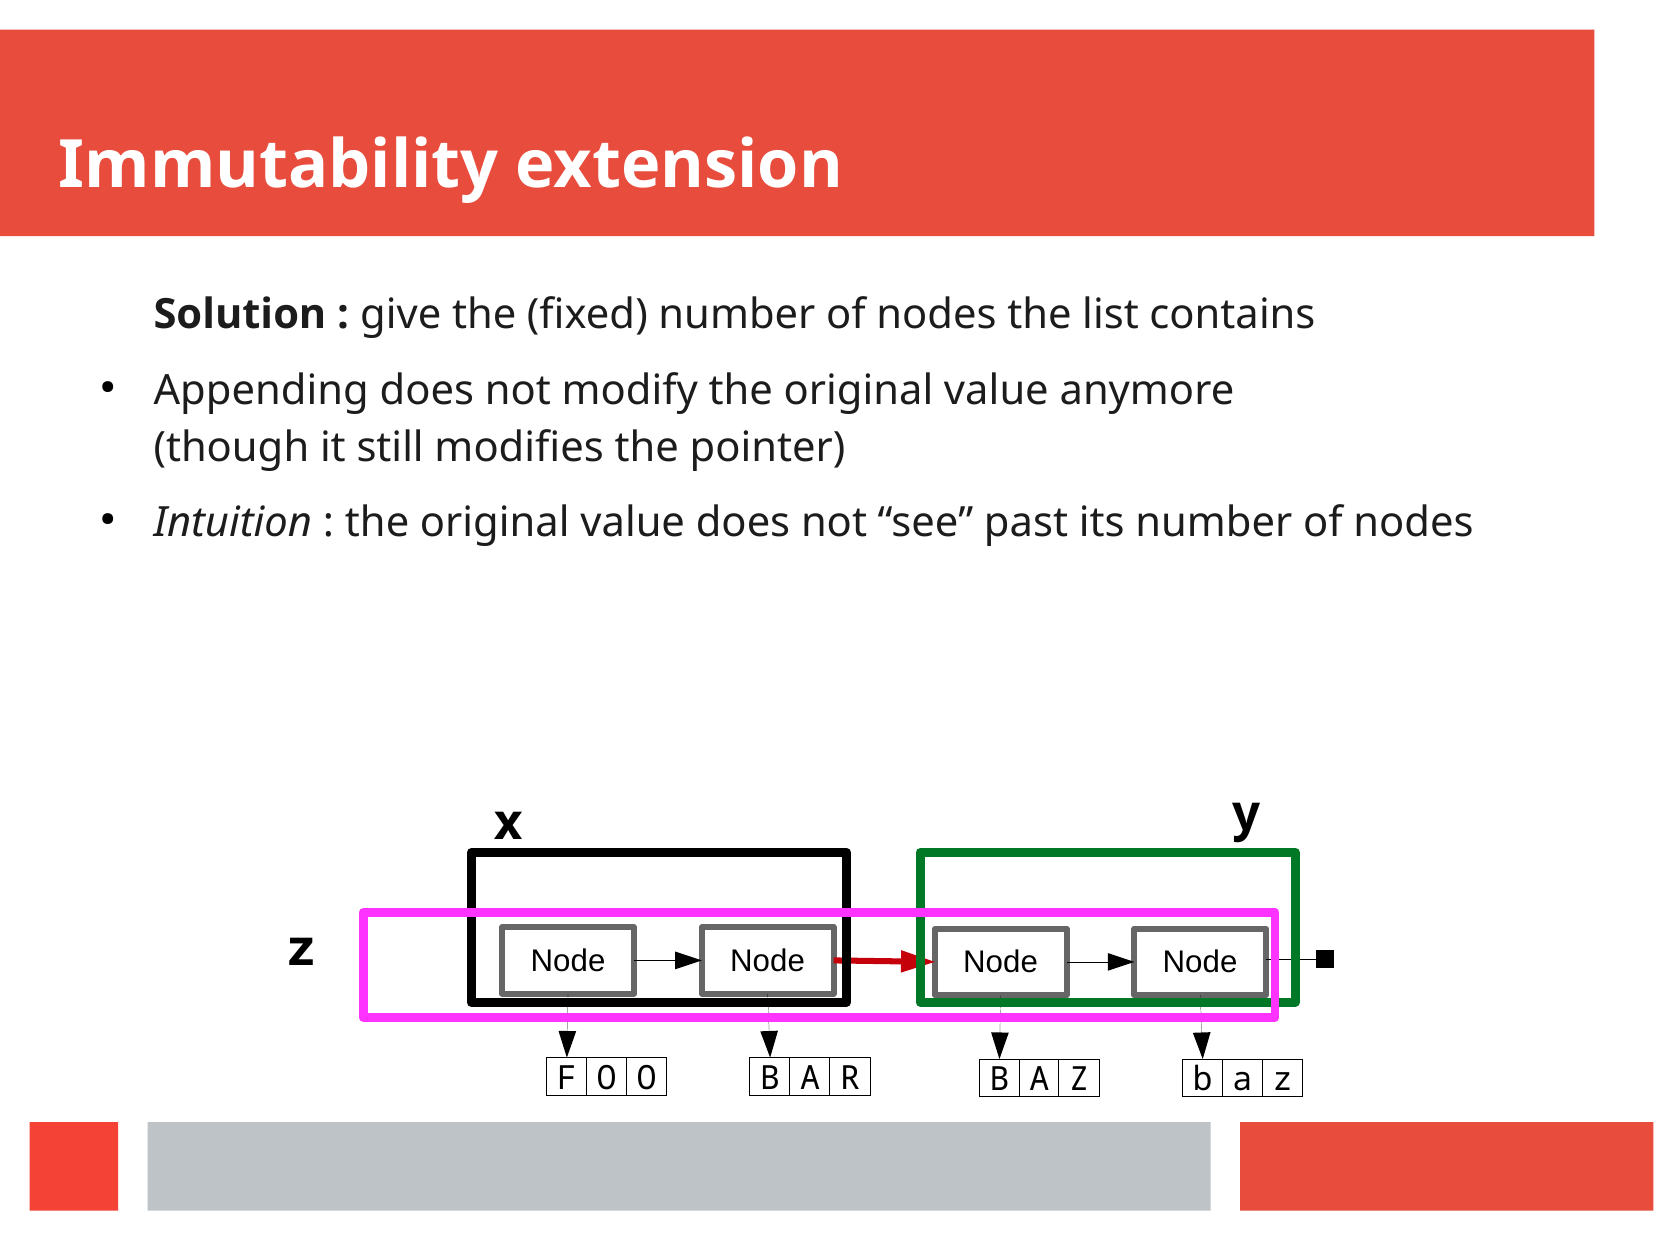

# Immutability extension
Solution : give the (fixed) number of nodes the list contains
Appending does not modify the original value anymore
(though it still modifies the pointer)
Intuition : the original value does not “see” past its number of nodes
y
x
z
Node
Node
Node
Node
F
O
O
B
A
R
B
A
Z
b
a
z